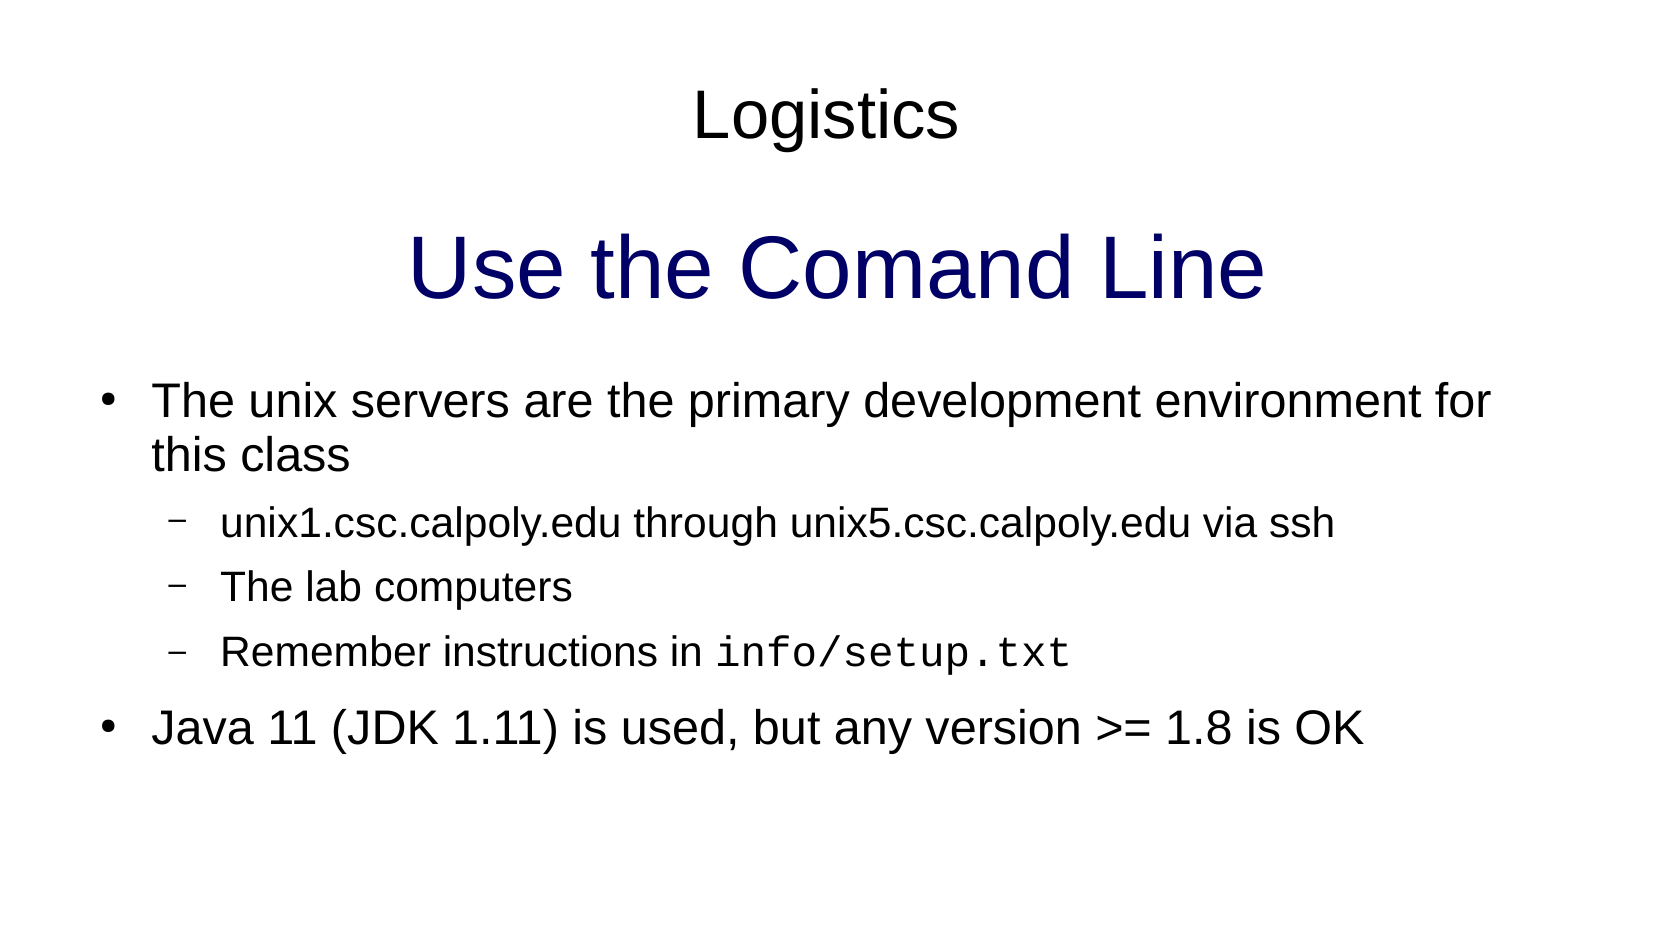

# Logistics
 Use the Comand Line
The unix servers are the primary development environment for this class
unix1.csc.calpoly.edu through unix5.csc.calpoly.edu via ssh
The lab computers
Remember instructions in info/setup.txt
Java 11 (JDK 1.11) is used, but any version >= 1.8 is OK